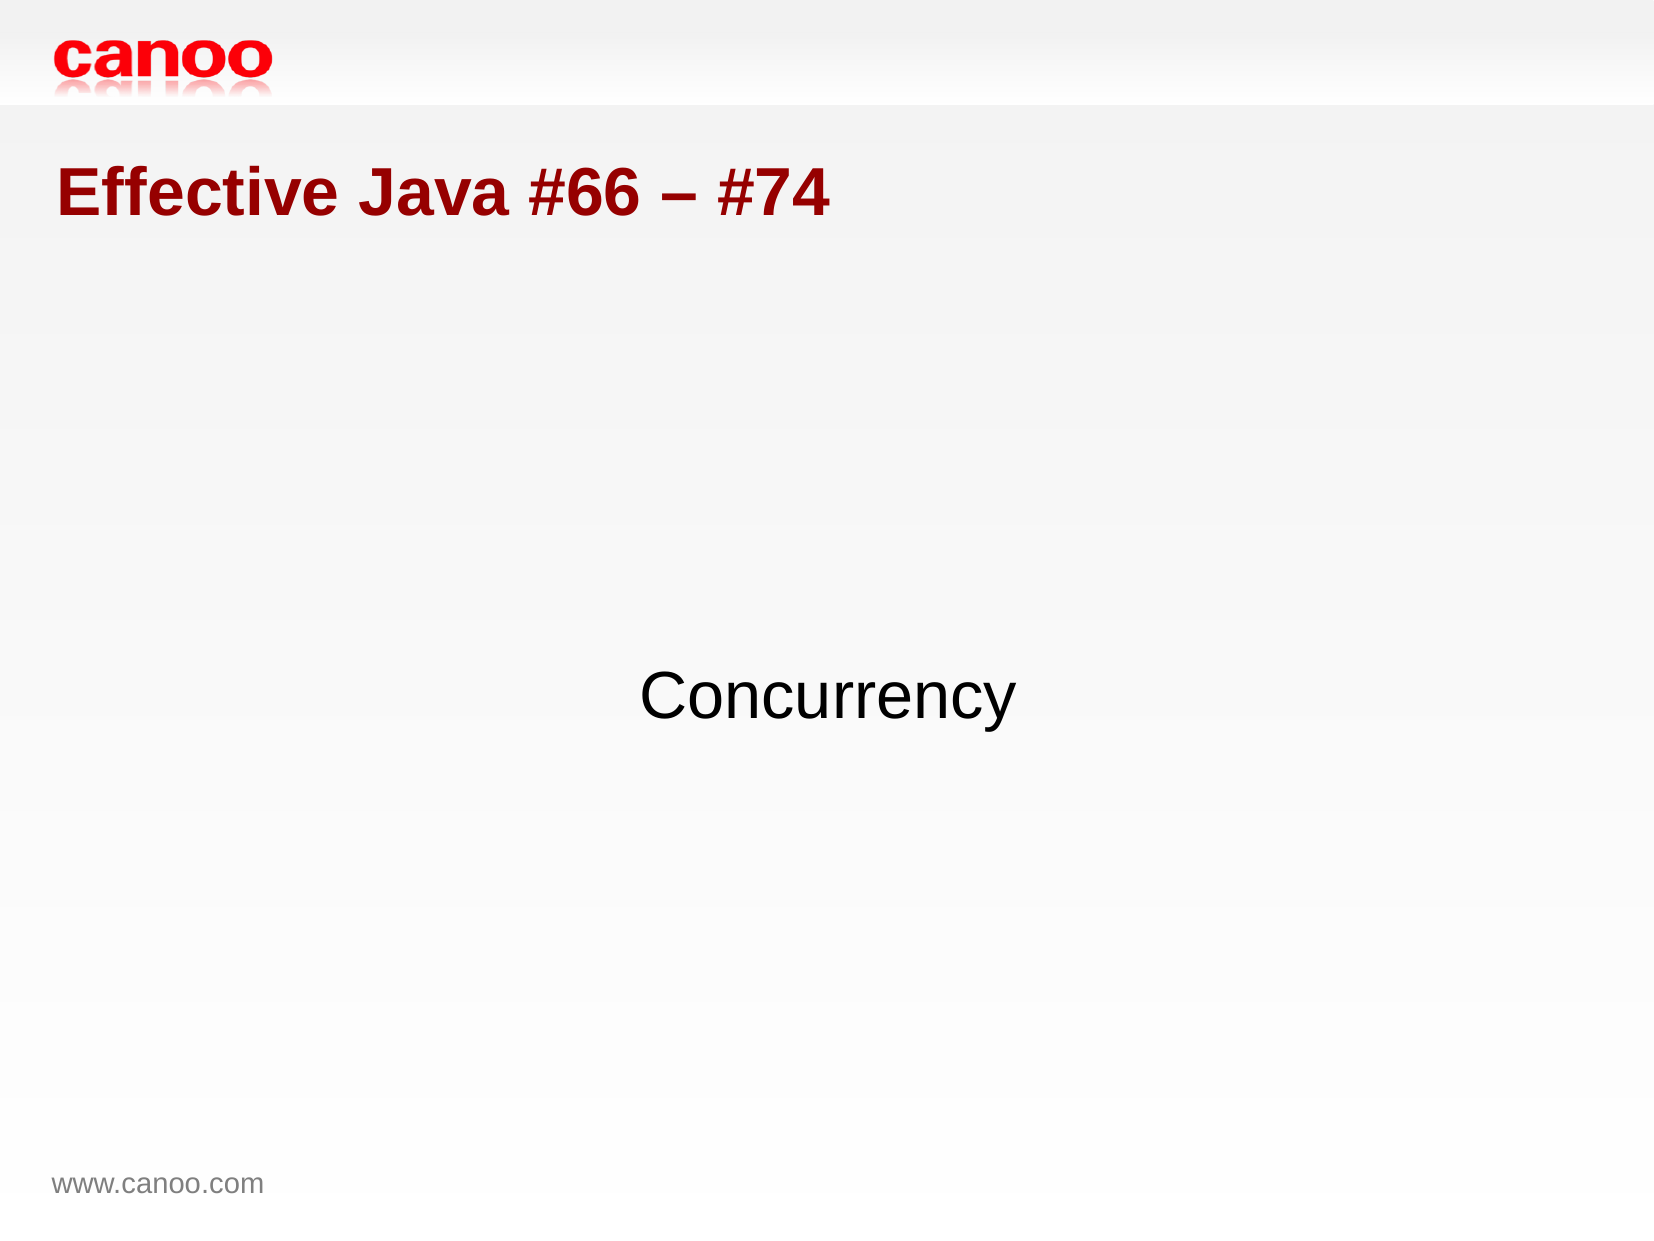

# Effective Java #66 – #74
Concurrency